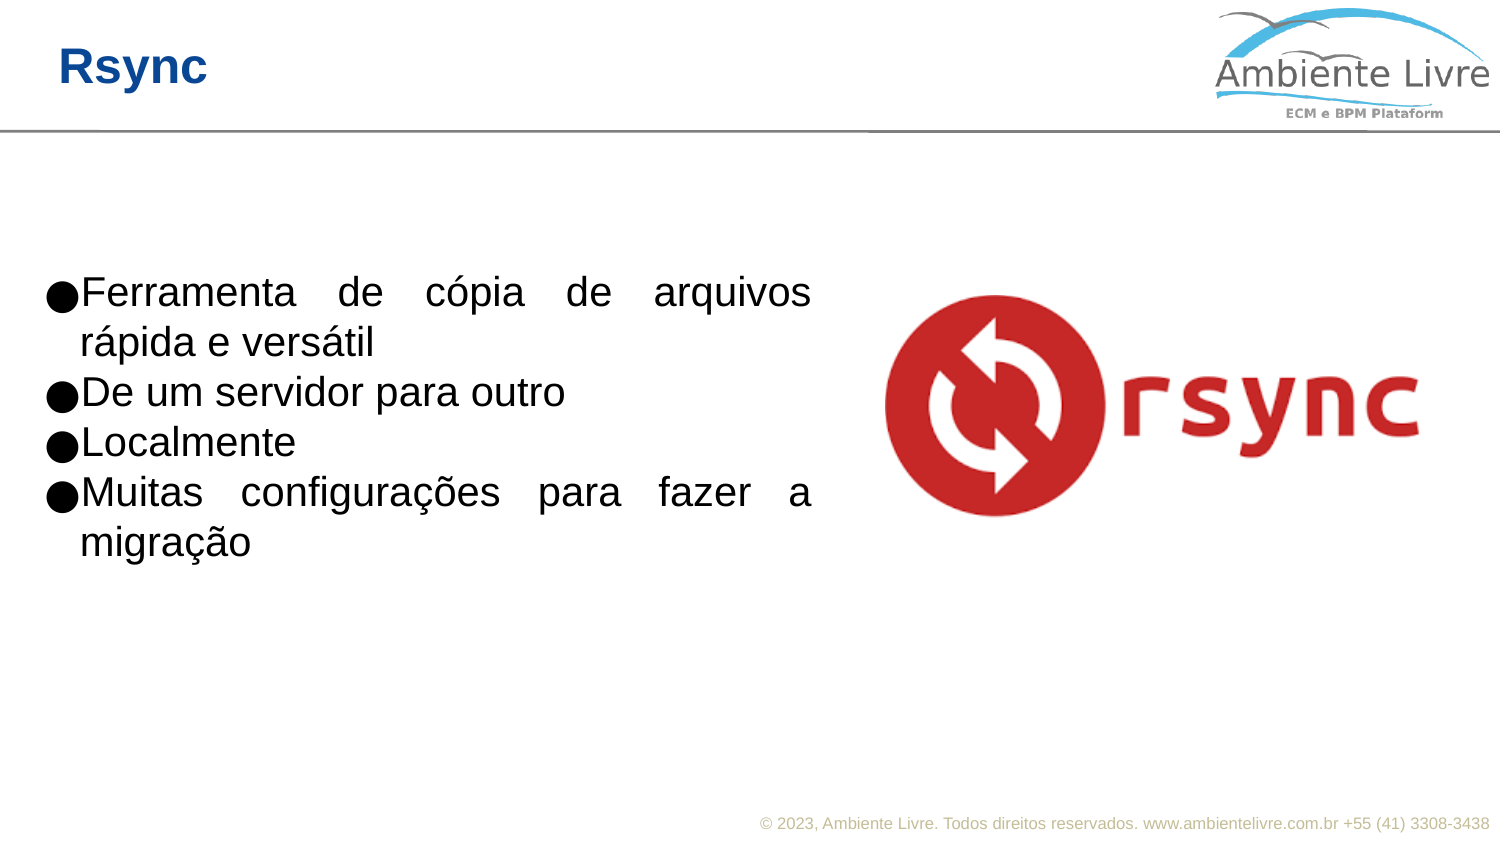

Rsync
Ferramenta de cópia de arquivos rápida e versátil
De um servidor para outro
Localmente
Muitas configurações para fazer a migração